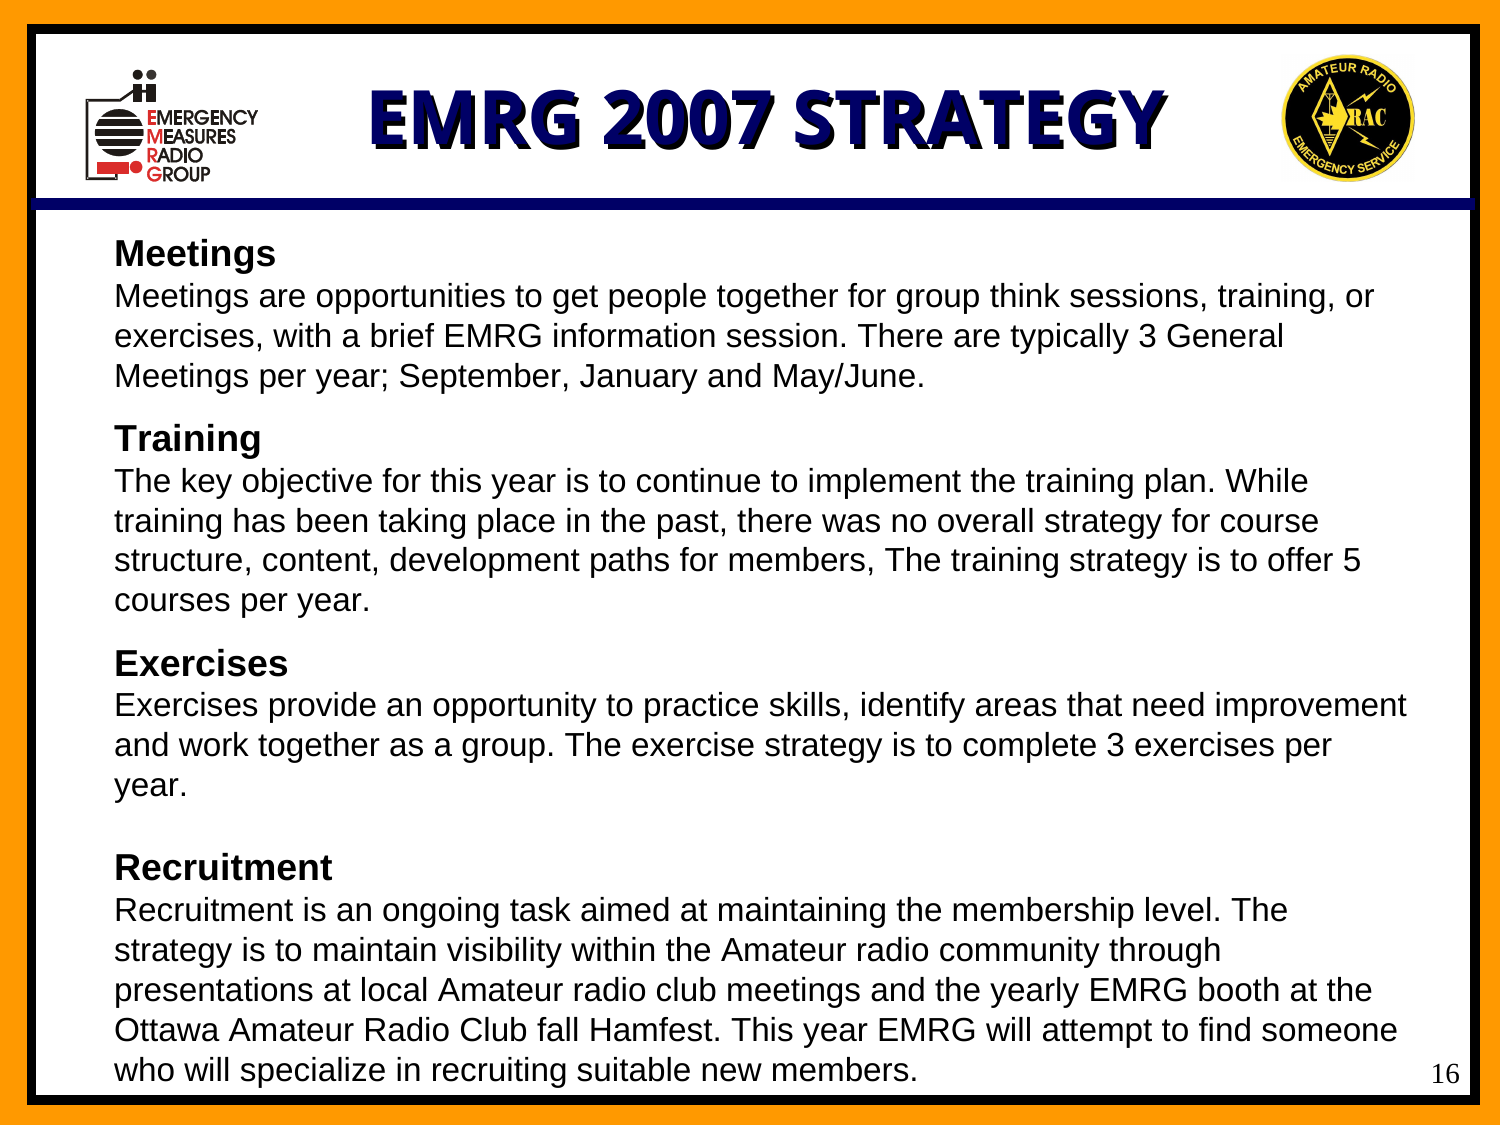

EMRG 2007 STRATEGY
Meetings
Meetings are opportunities to get people together for group think sessions, training, or exercises, with a brief EMRG information session. There are typically 3 General Meetings per year; September, January and May/June.
Training
The key objective for this year is to continue to implement the training plan. While training has been taking place in the past, there was no overall strategy for course structure, content, development paths for members, The training strategy is to offer 5 courses per year.
Exercises
Exercises provide an opportunity to practice skills, identify areas that need improvement and work together as a group. The exercise strategy is to complete 3 exercises per year.
Recruitment
Recruitment is an ongoing task aimed at maintaining the membership level. The strategy is to maintain visibility within the Amateur radio community through presentations at local Amateur radio club meetings and the yearly EMRG booth at the Ottawa Amateur Radio Club fall Hamfest. This year EMRG will attempt to find someone who will specialize in recruiting suitable new members.
16